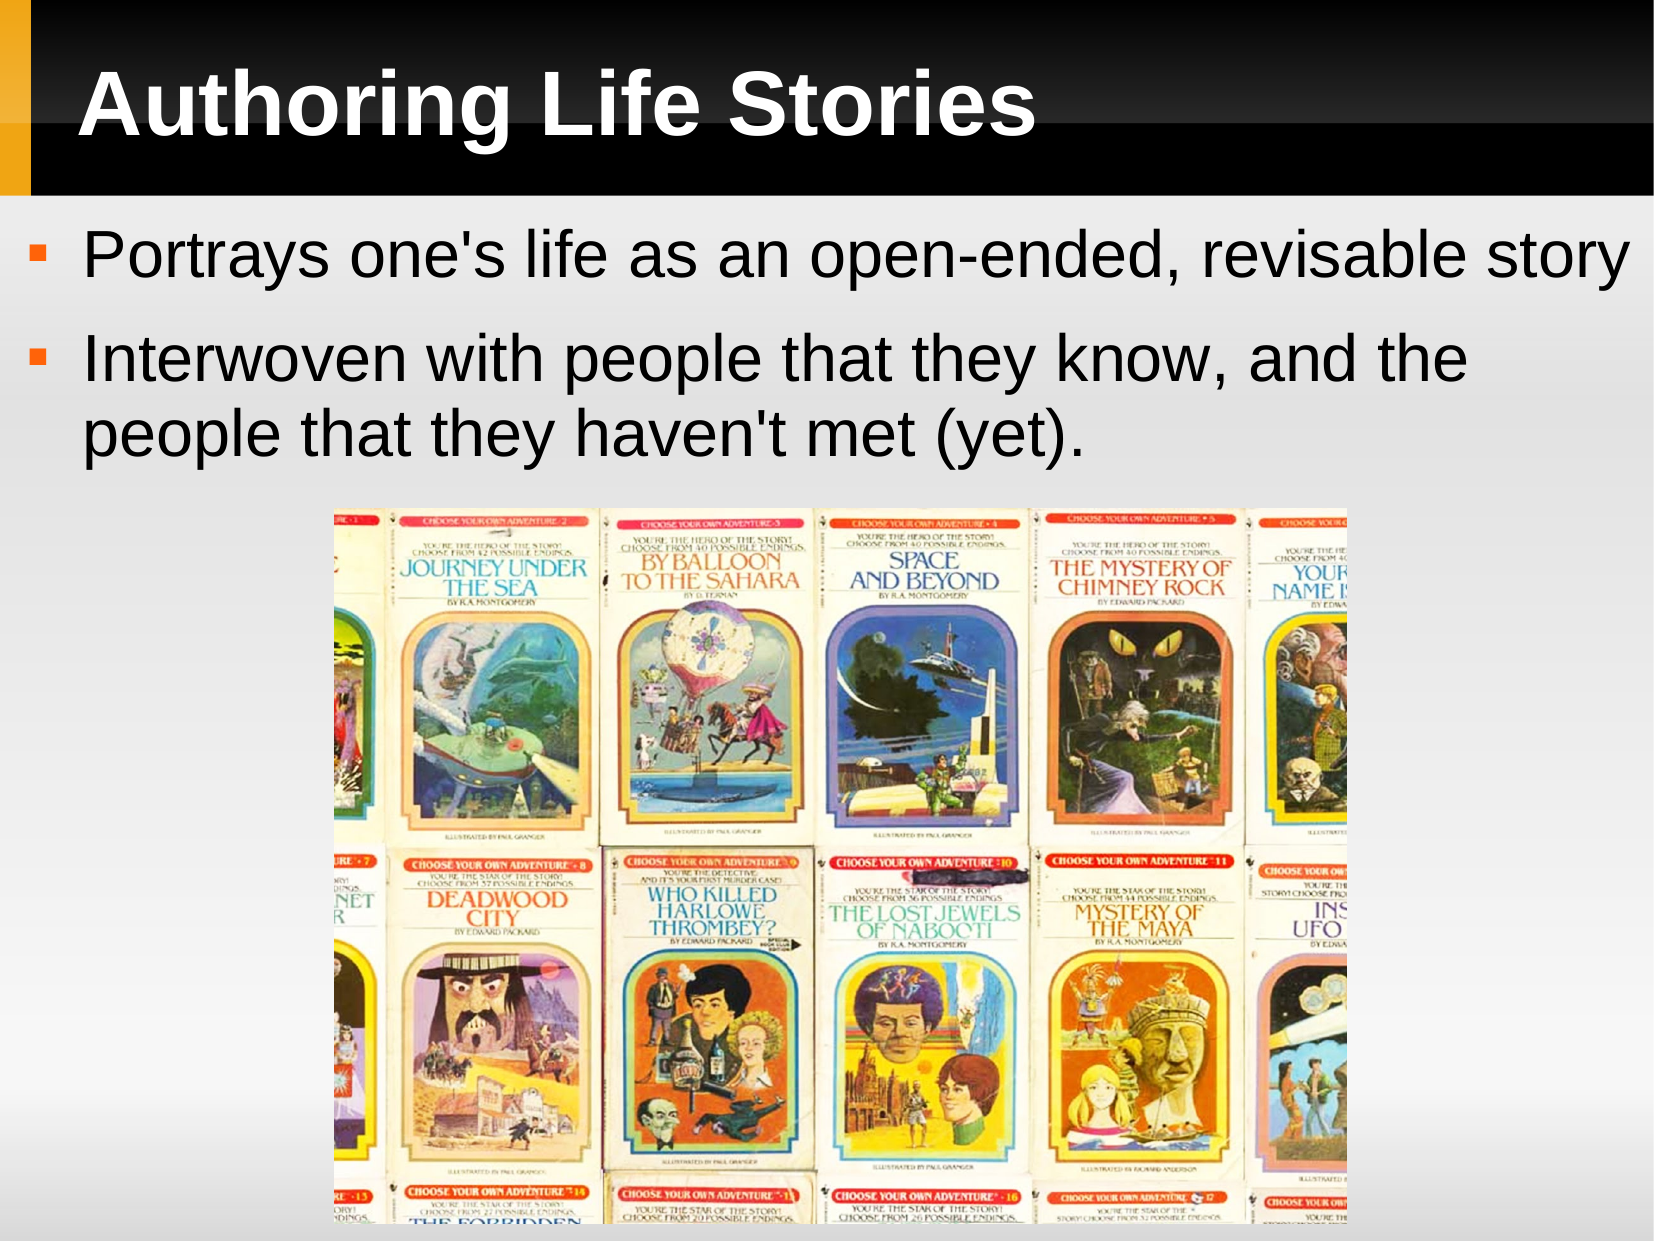

# Authoring Life Stories
Portrays one's life as an open-ended, revisable story
Interwoven with people that they know, and the people that they haven't met (yet).